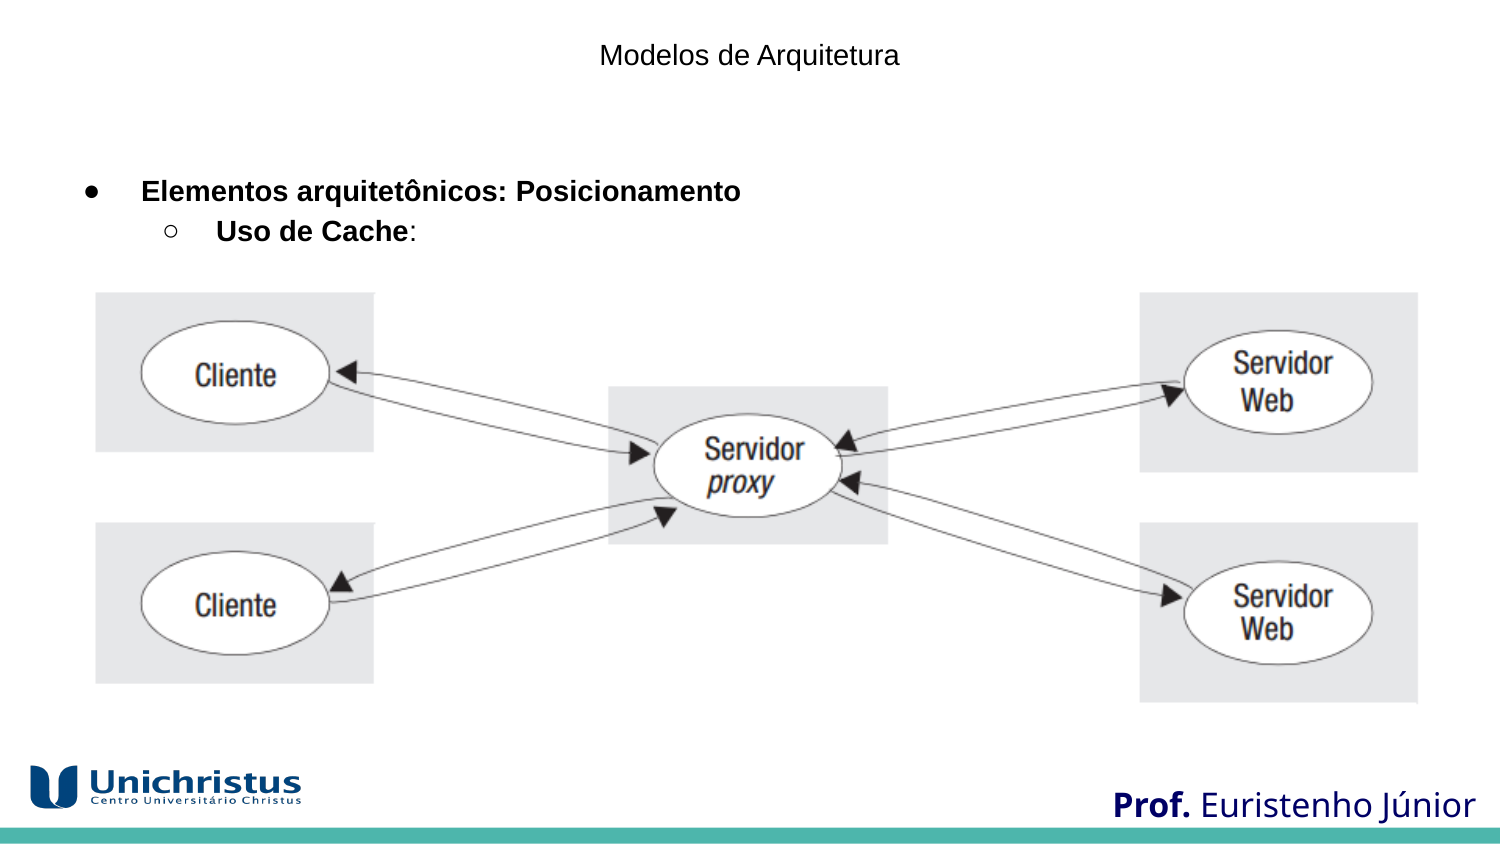

# Modelos de Arquitetura
Elementos arquitetônicos: Posicionamento
Uso de Cache:
Prof. Euristenho Júnior